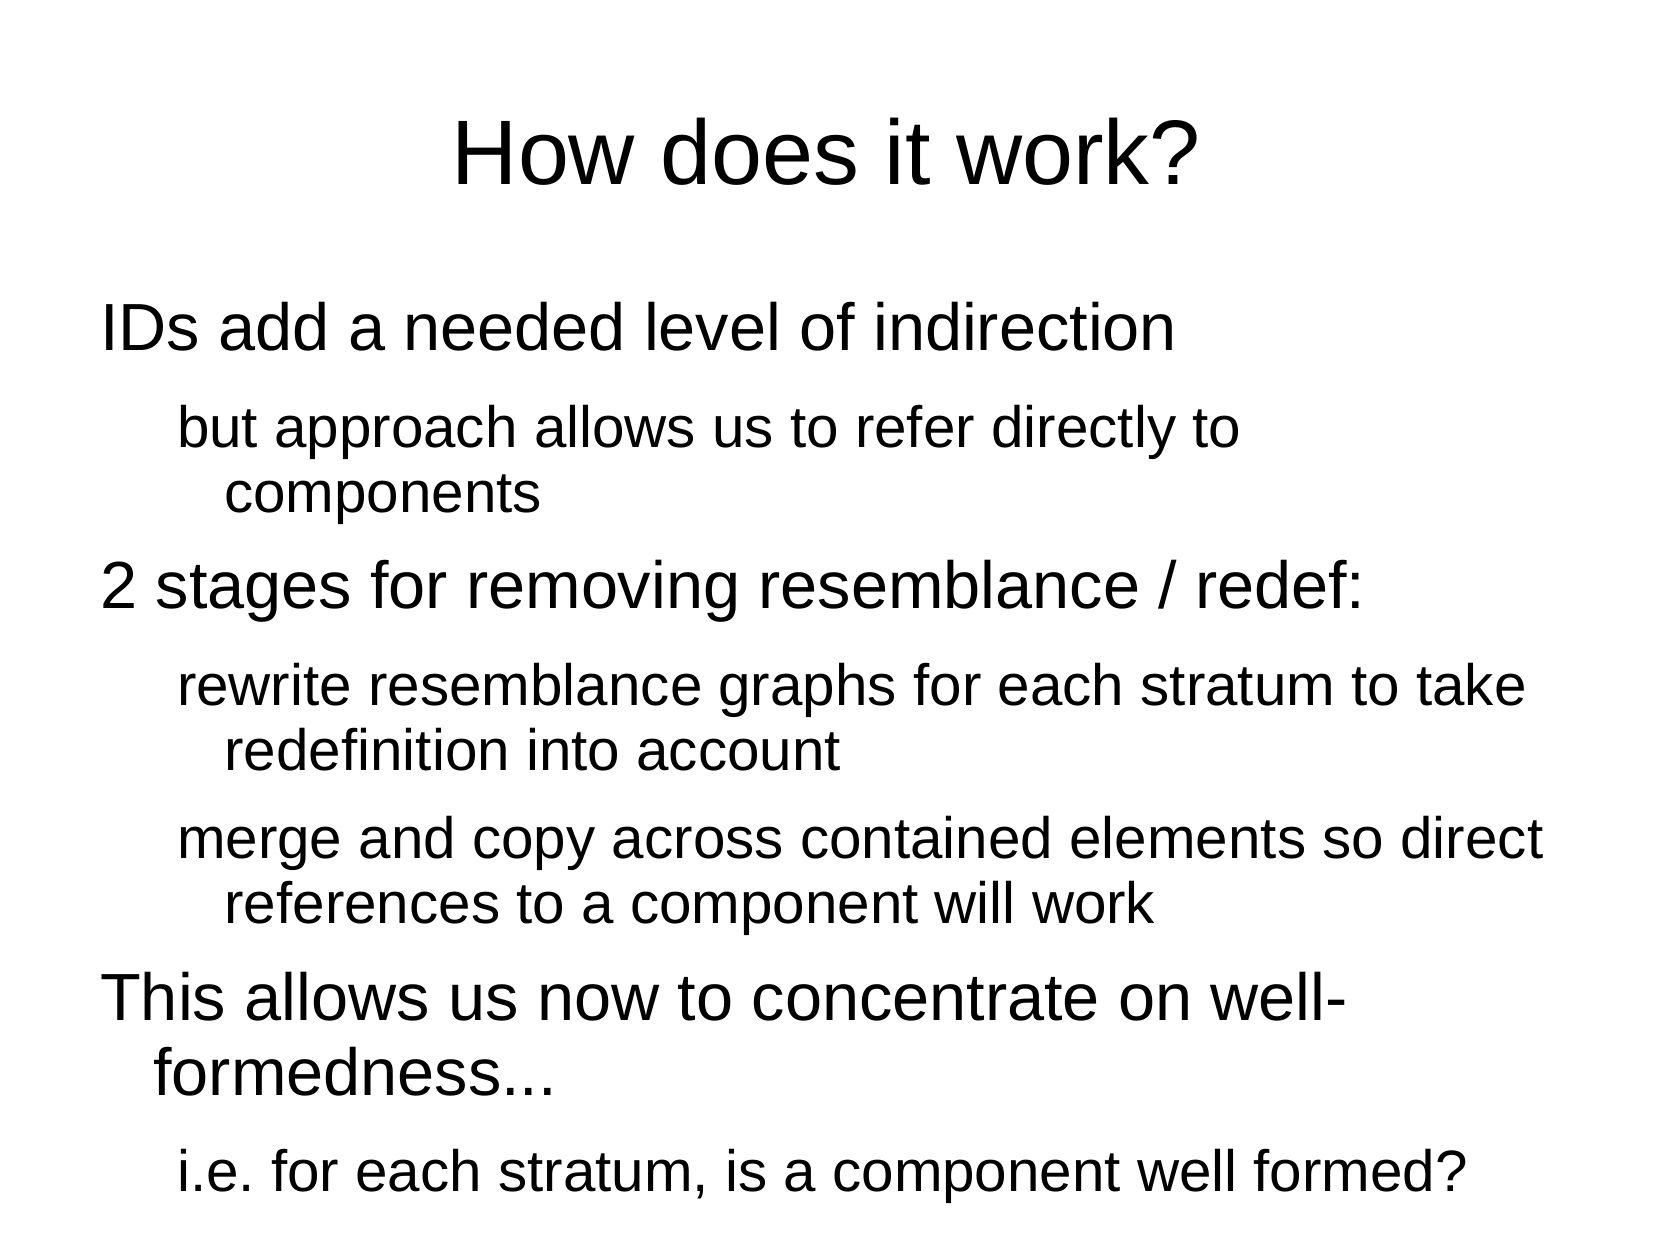

# How does it work?
IDs add a needed level of indirection
but approach allows us to refer directly to components
2 stages for removing resemblance / redef:
rewrite resemblance graphs for each stratum to take redefinition into account
merge and copy across contained elements so direct references to a component will work
This allows us now to concentrate on well-formedness...
i.e. for each stratum, is a component well formed?